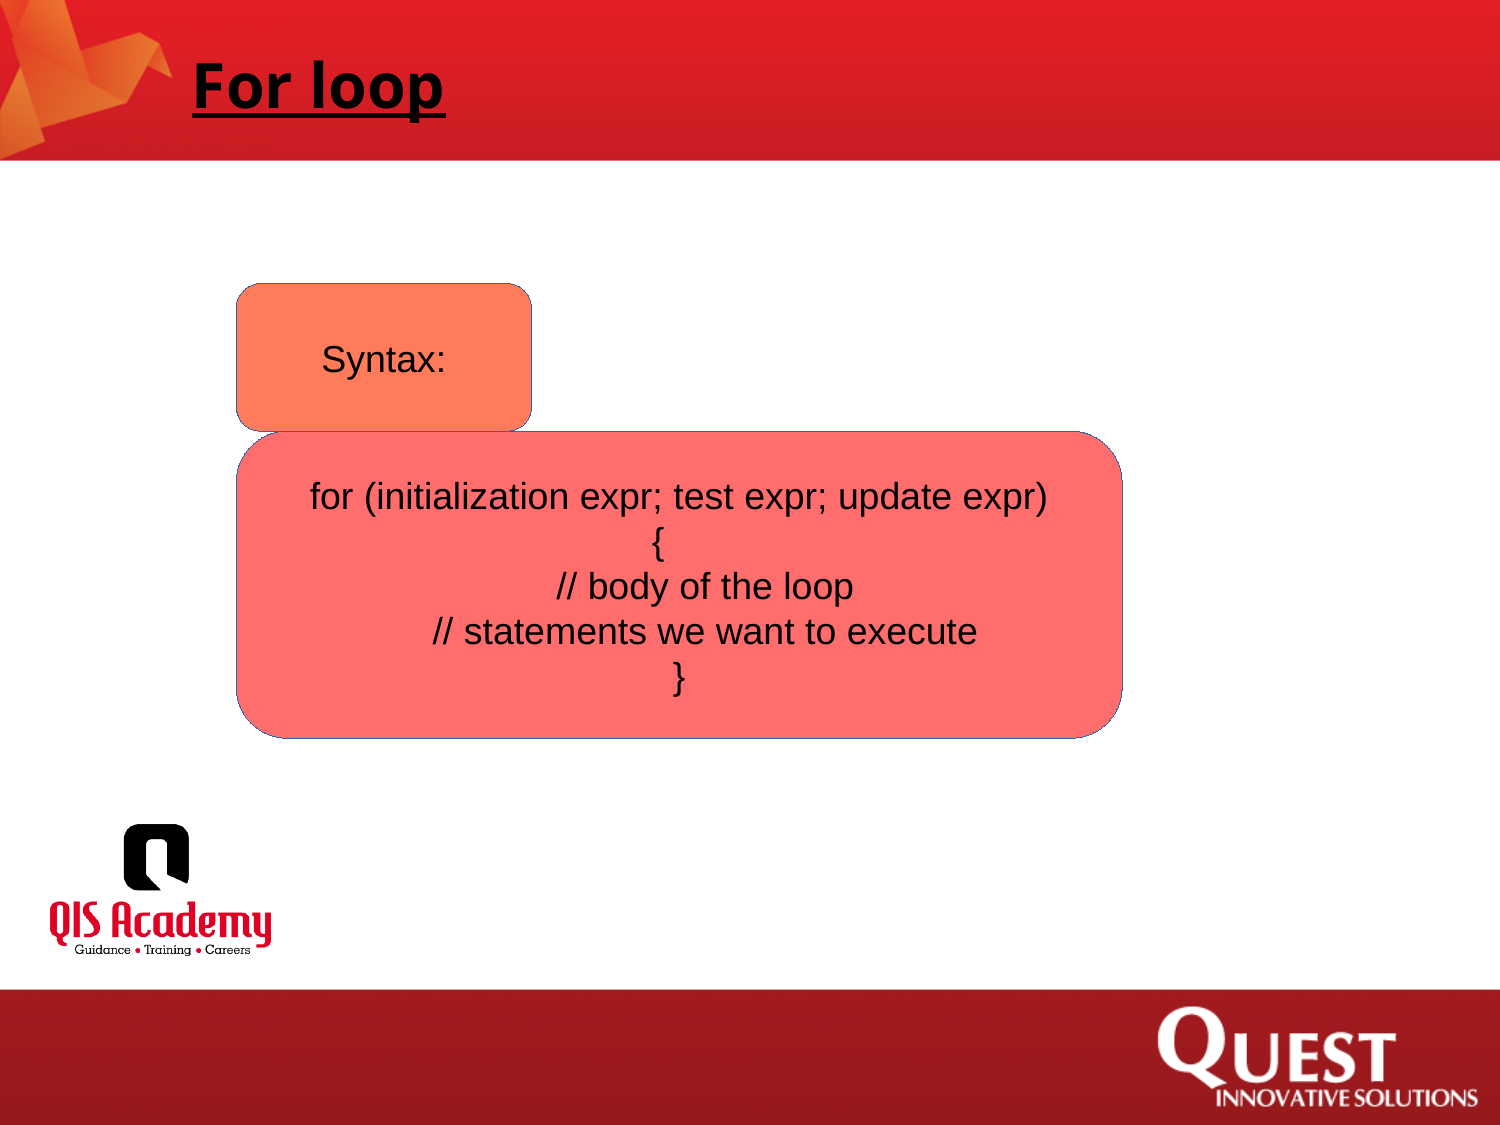

# For loop
Syntax:
for (initialization expr; test expr; update expr)
{
 // body of the loop
 // statements we want to execute
}